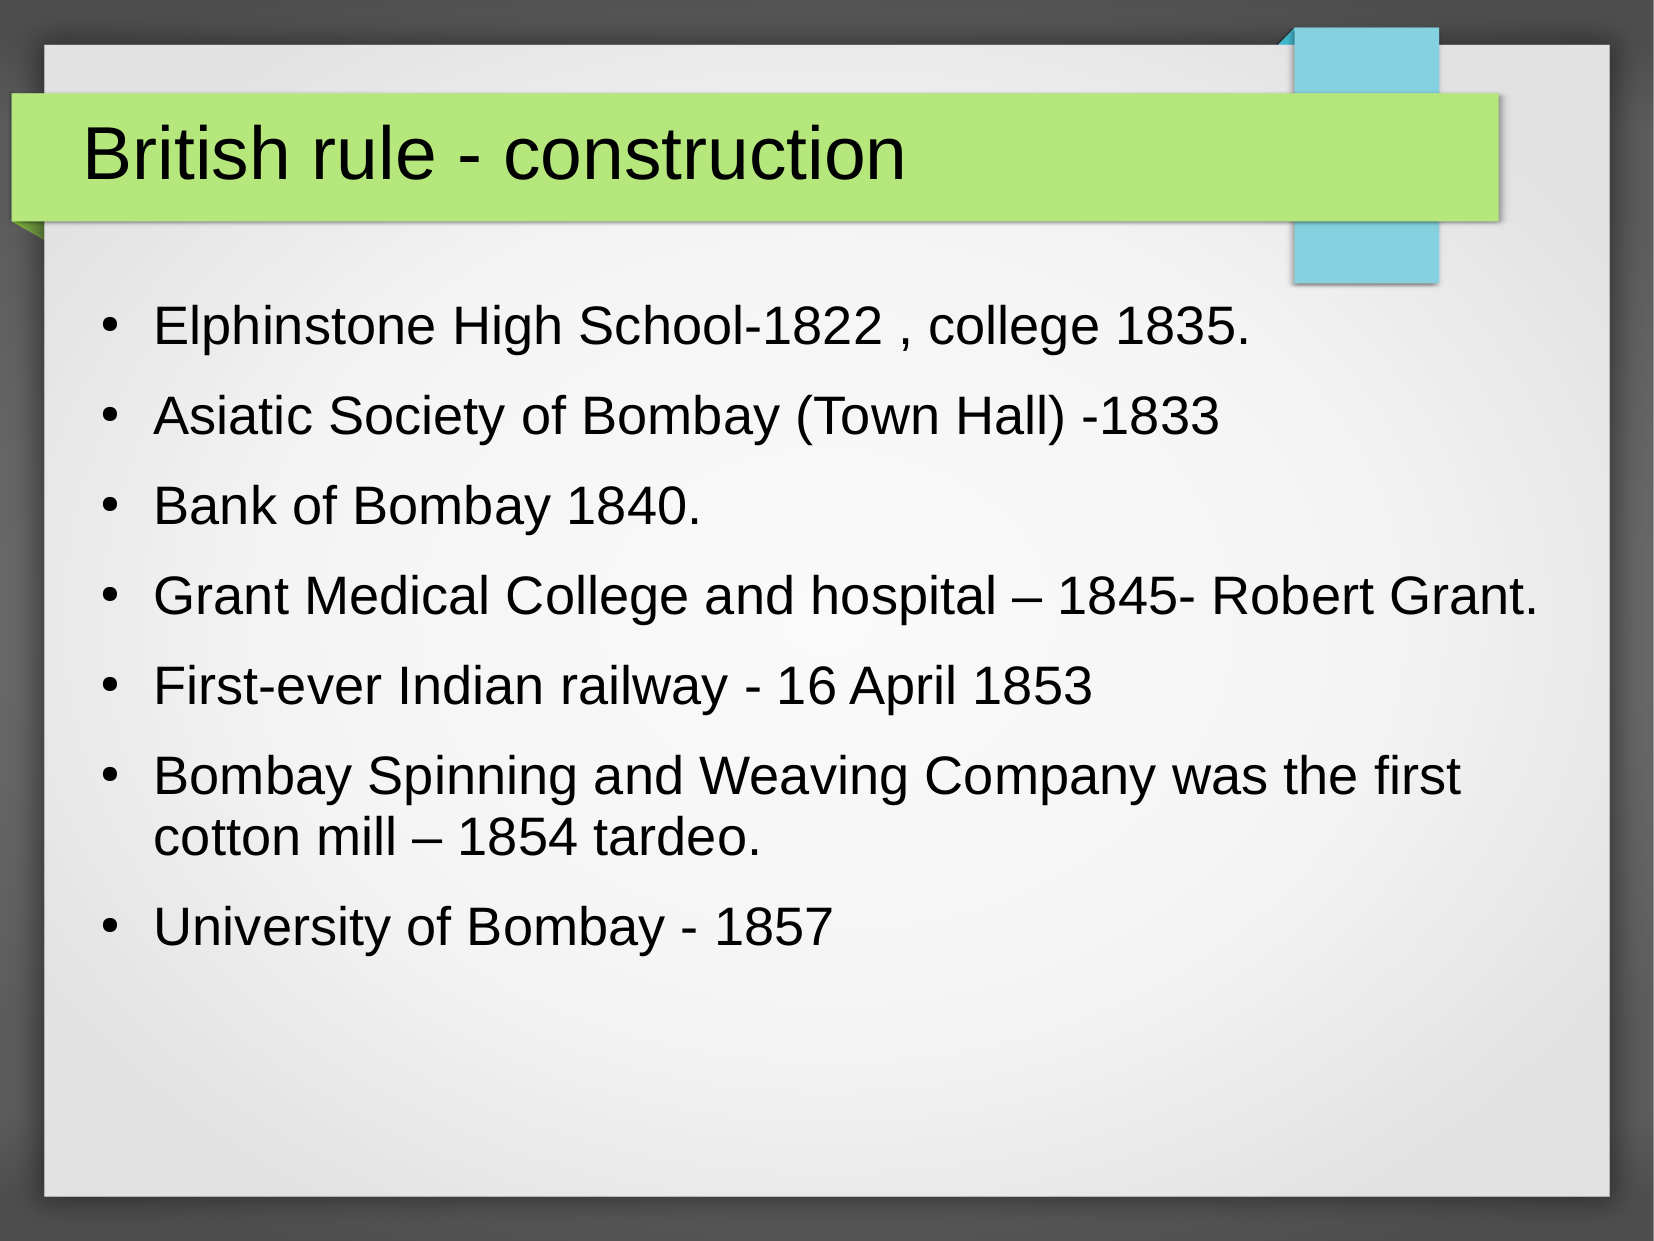

# British rule - construction
Elphinstone High School-1822 , college 1835.
Asiatic Society of Bombay (Town Hall) -1833
Bank of Bombay 1840.
Grant Medical College and hospital – 1845- Robert Grant.
First-ever Indian railway - 16 April 1853
Bombay Spinning and Weaving Company was the first cotton mill – 1854 tardeo.
University of Bombay - 1857